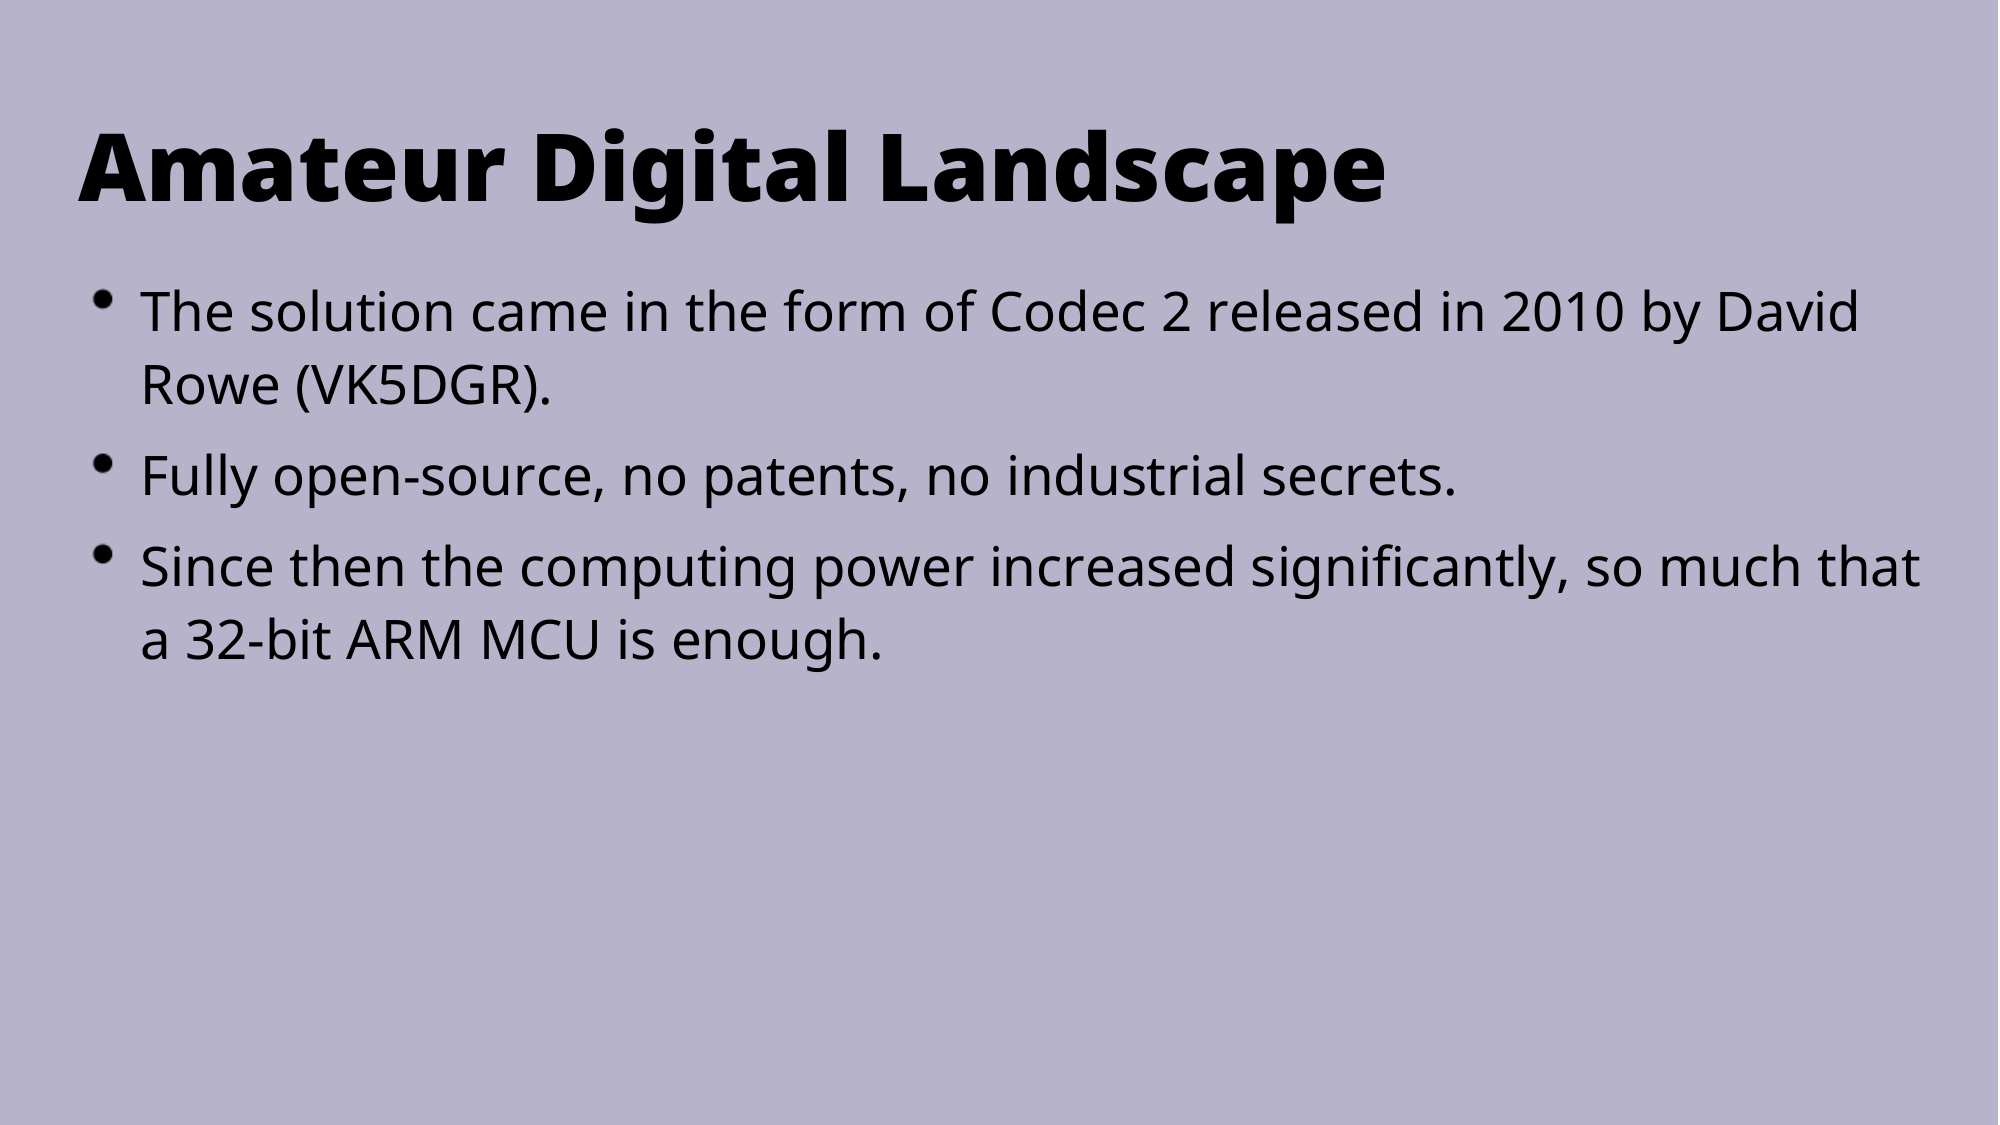

Amateur Digital Landscape
The solution came in the form of Codec 2 released in 2010 by David
Rowe (VK5DGR).
Fully open-source, no patents, no industrial secrets.
Since then the computing power increased significantly, so much that
a 32-bit ARM MCU is enough.